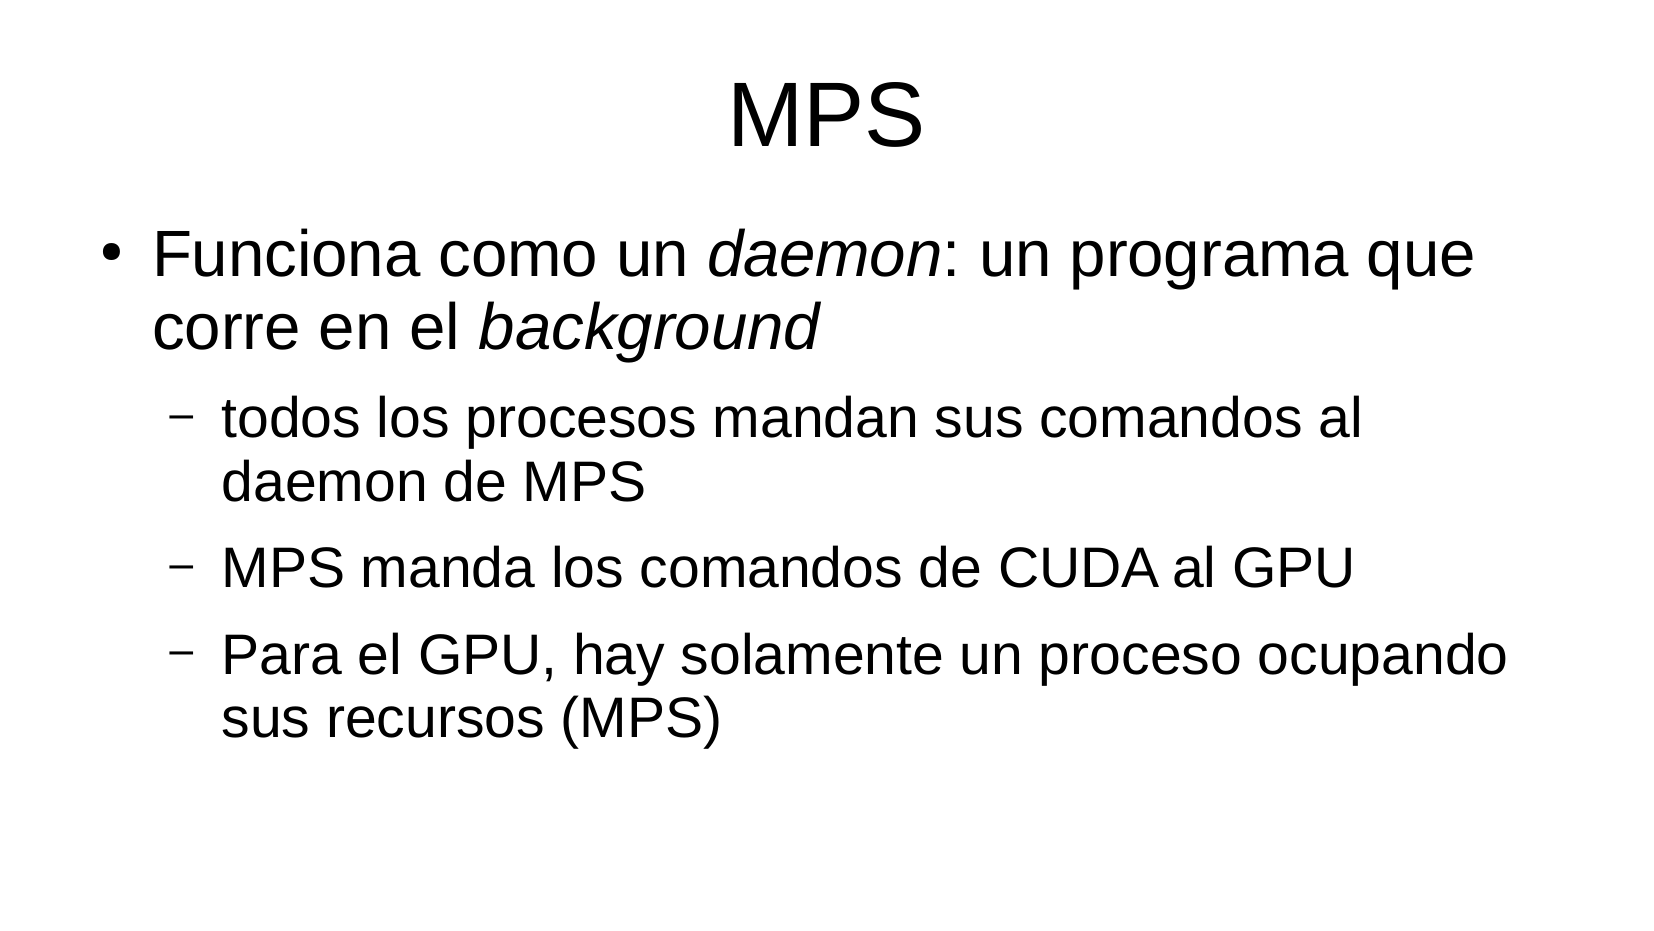

# MPS
Funciona como un daemon: un programa que corre en el background
todos los procesos mandan sus comandos al daemon de MPS
MPS manda los comandos de CUDA al GPU
Para el GPU, hay solamente un proceso ocupando sus recursos (MPS)